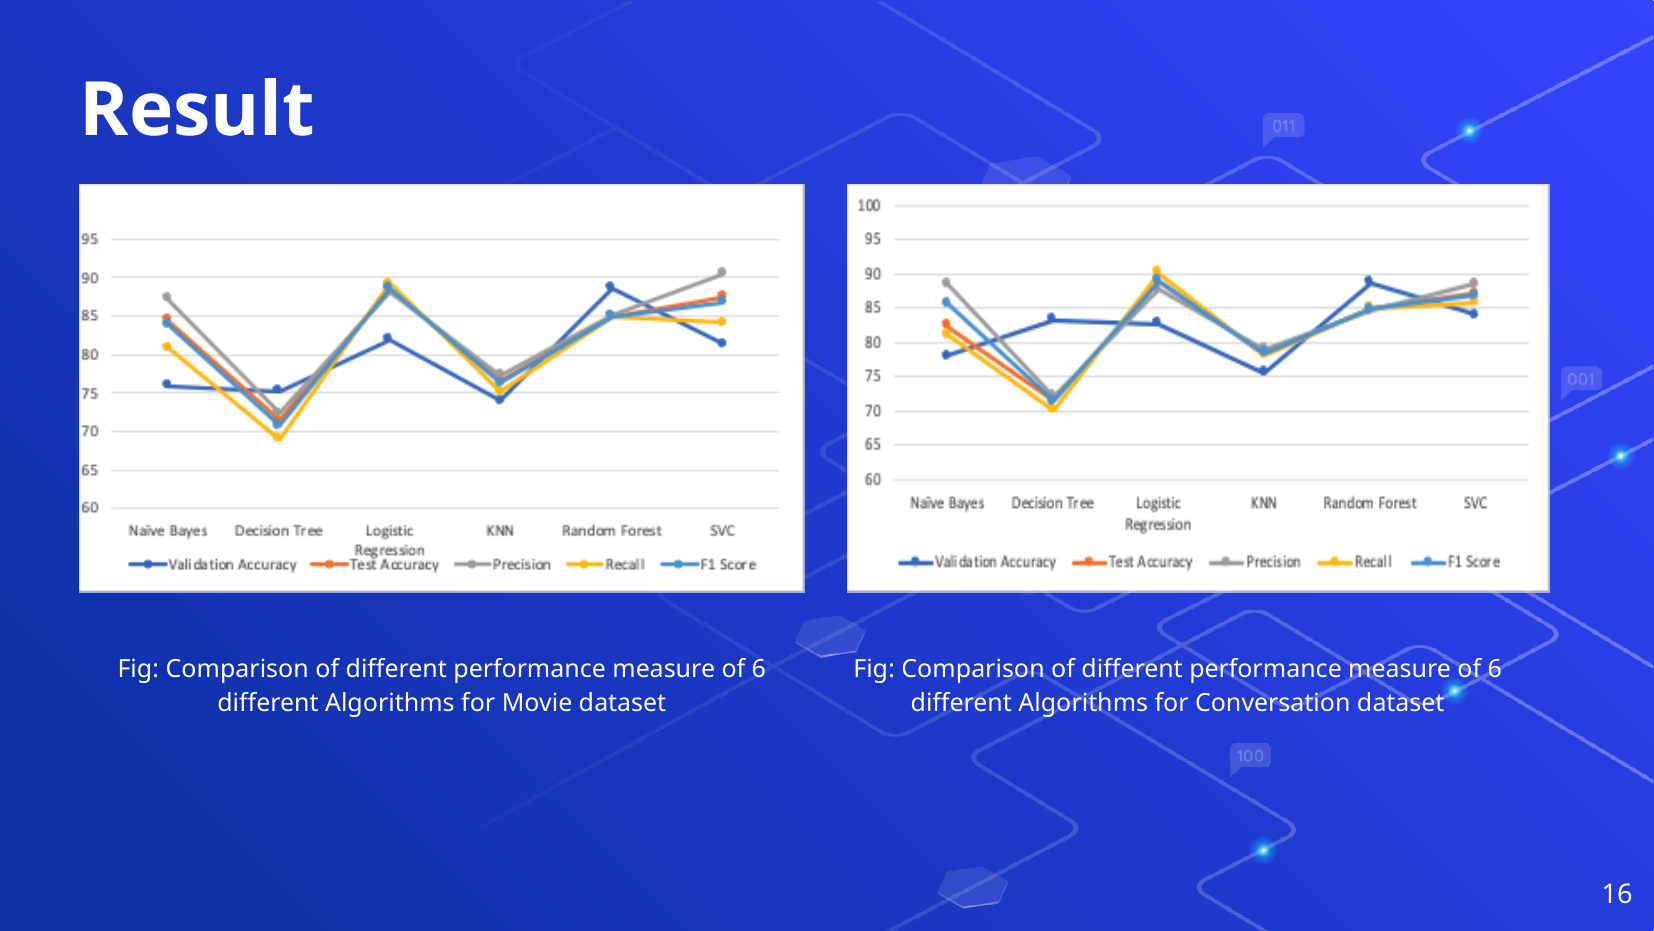

# Result
Fig: Comparison of different performance measure of 6 different Algorithms for Movie dataset
Fig: Comparison of different performance measure of 6 different Algorithms for Conversation dataset